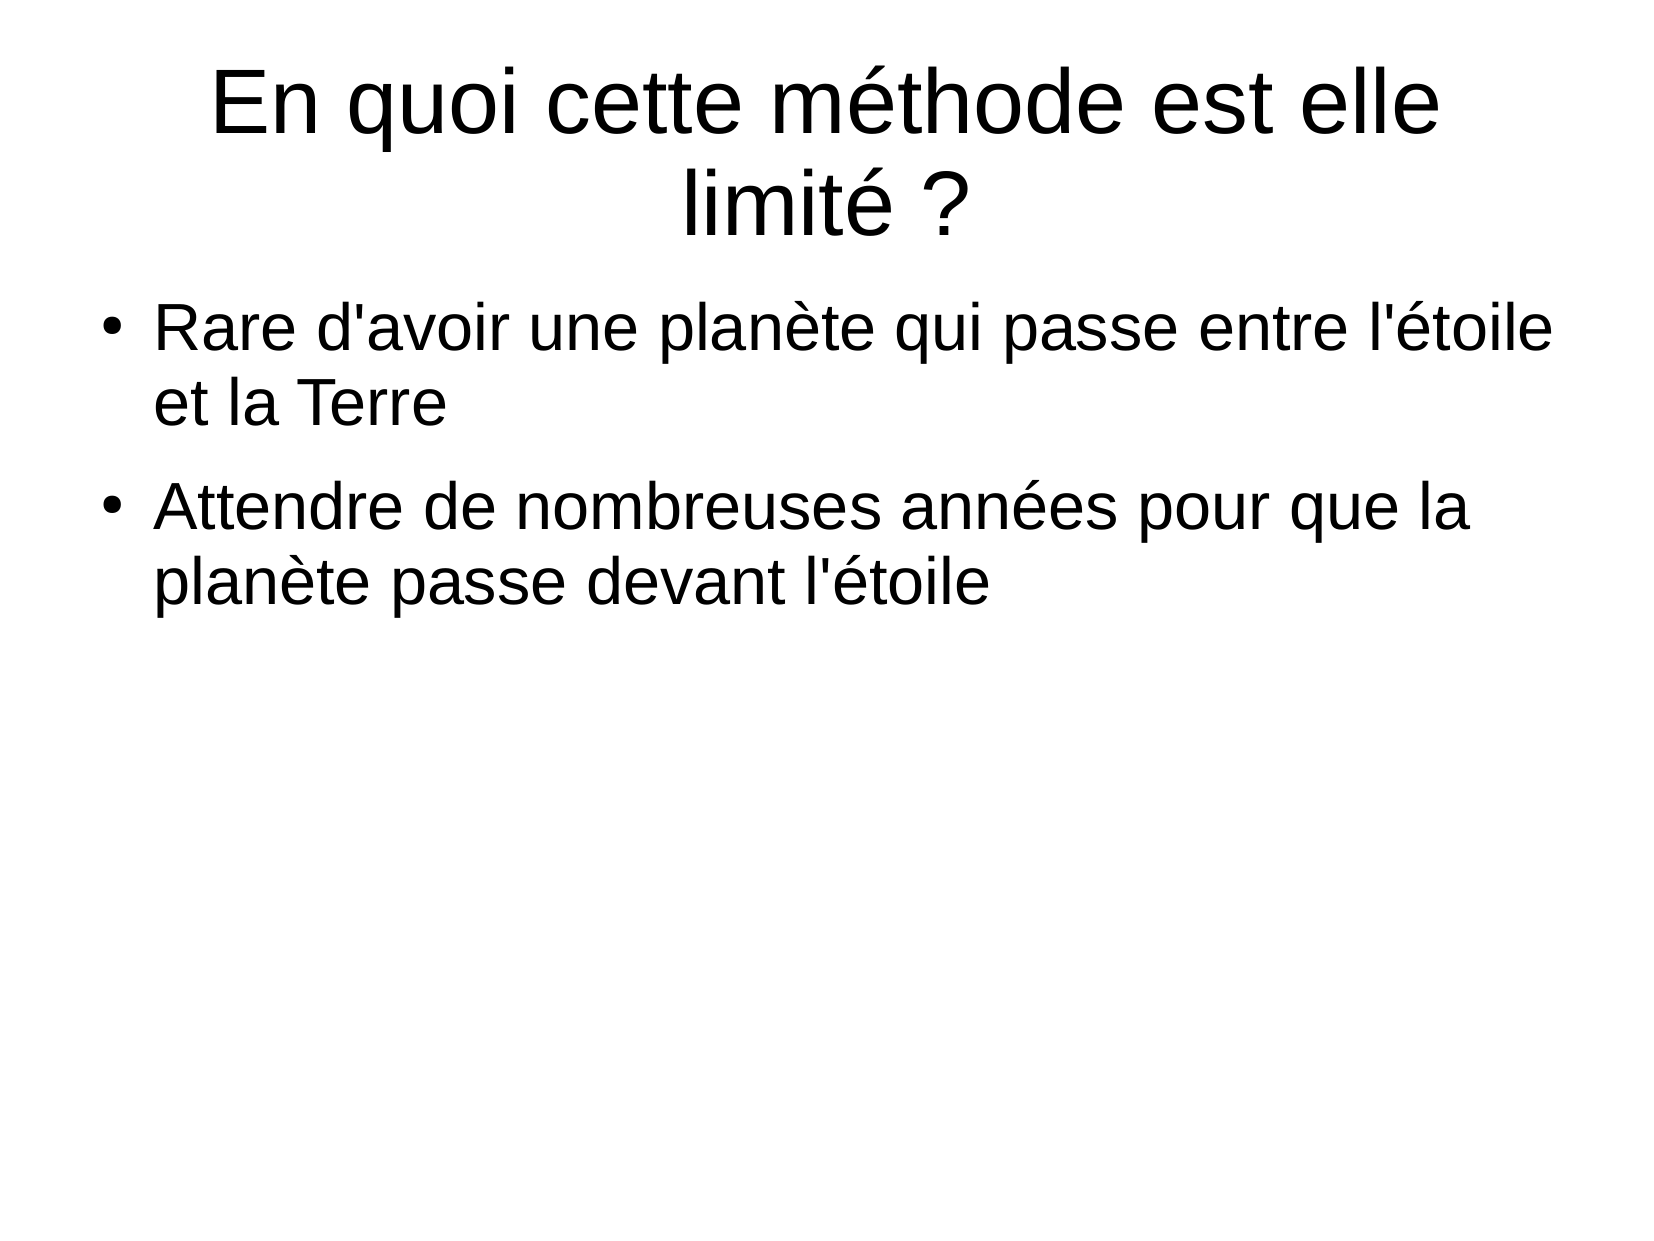

# En quoi cette méthode est elle limité ?
Rare d'avoir une planète qui passe entre l'étoile et la Terre
Attendre de nombreuses années pour que la planète passe devant l'étoile